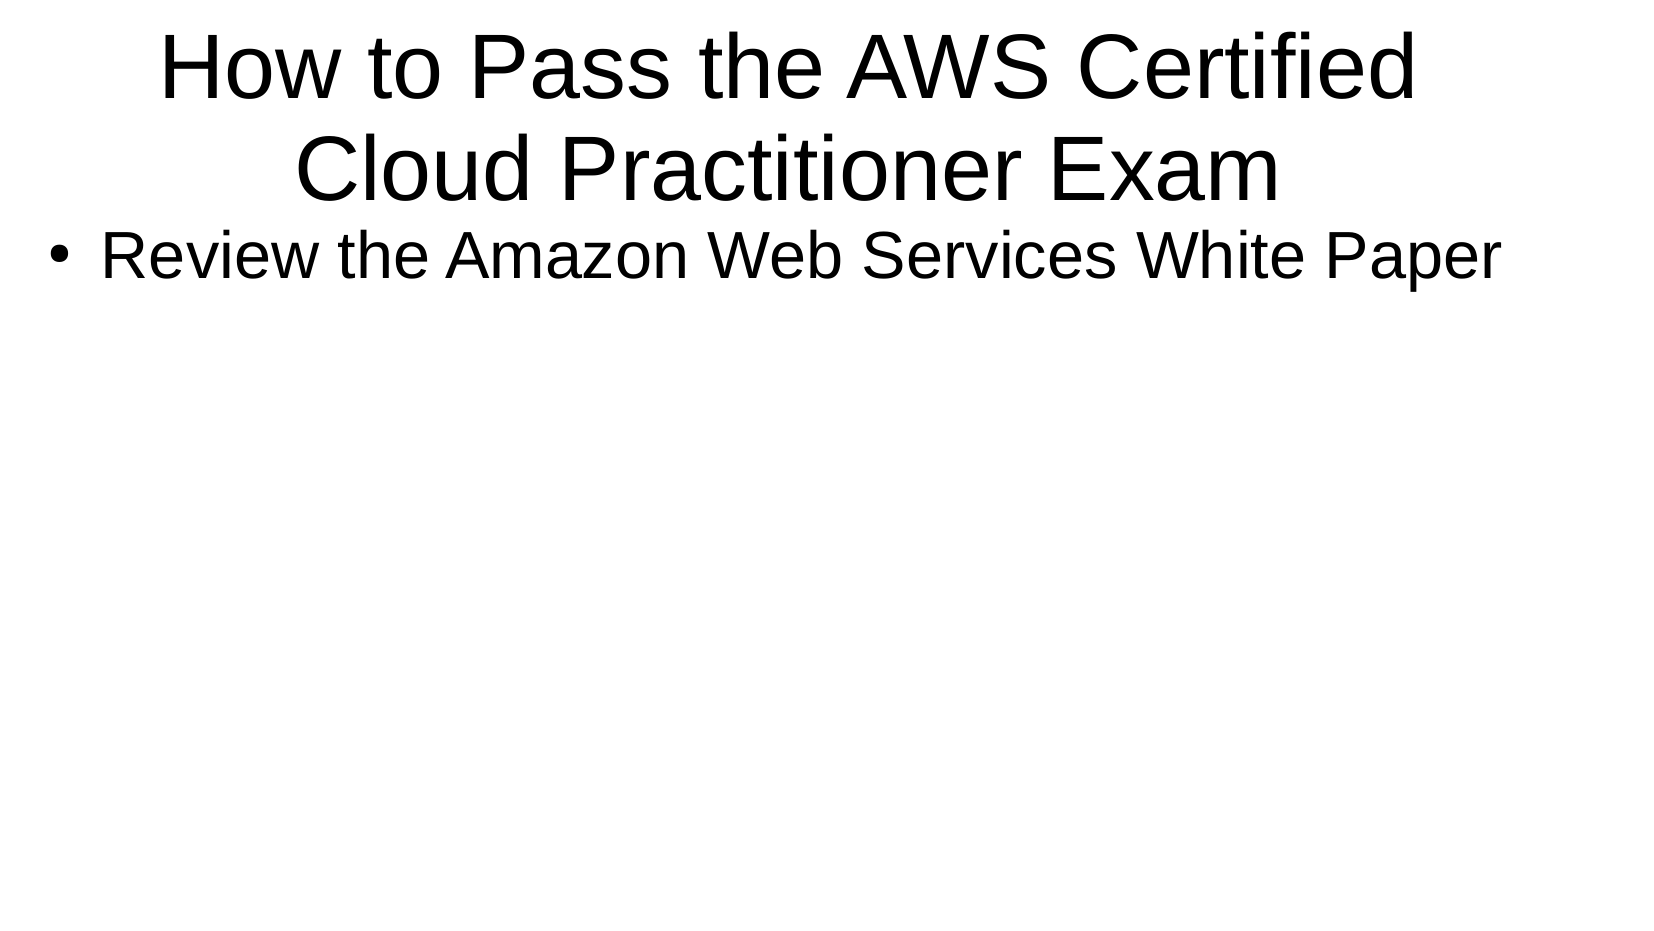

# How to Pass the AWS Certified Cloud Practitioner Exam
Review the Amazon Web Services White Paper